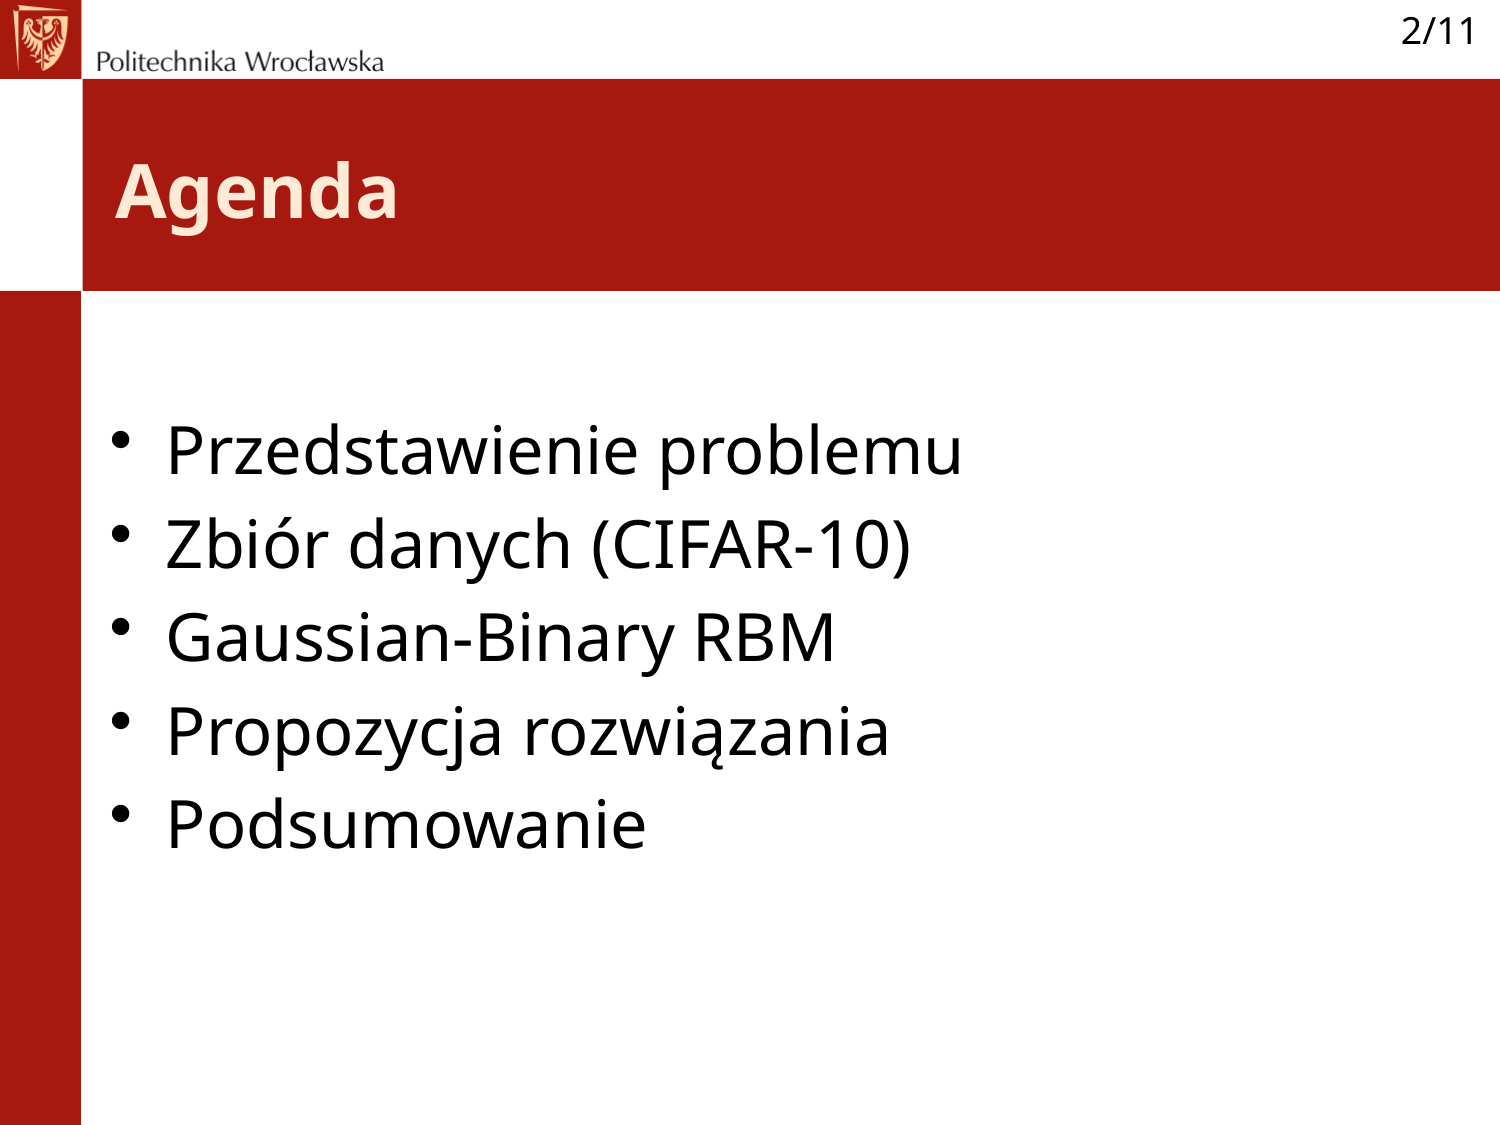

# Agenda
Przedstawienie problemu
Zbiór danych (CIFAR-10)
Gaussian-Binary RBM
Propozycja rozwiązania
Podsumowanie